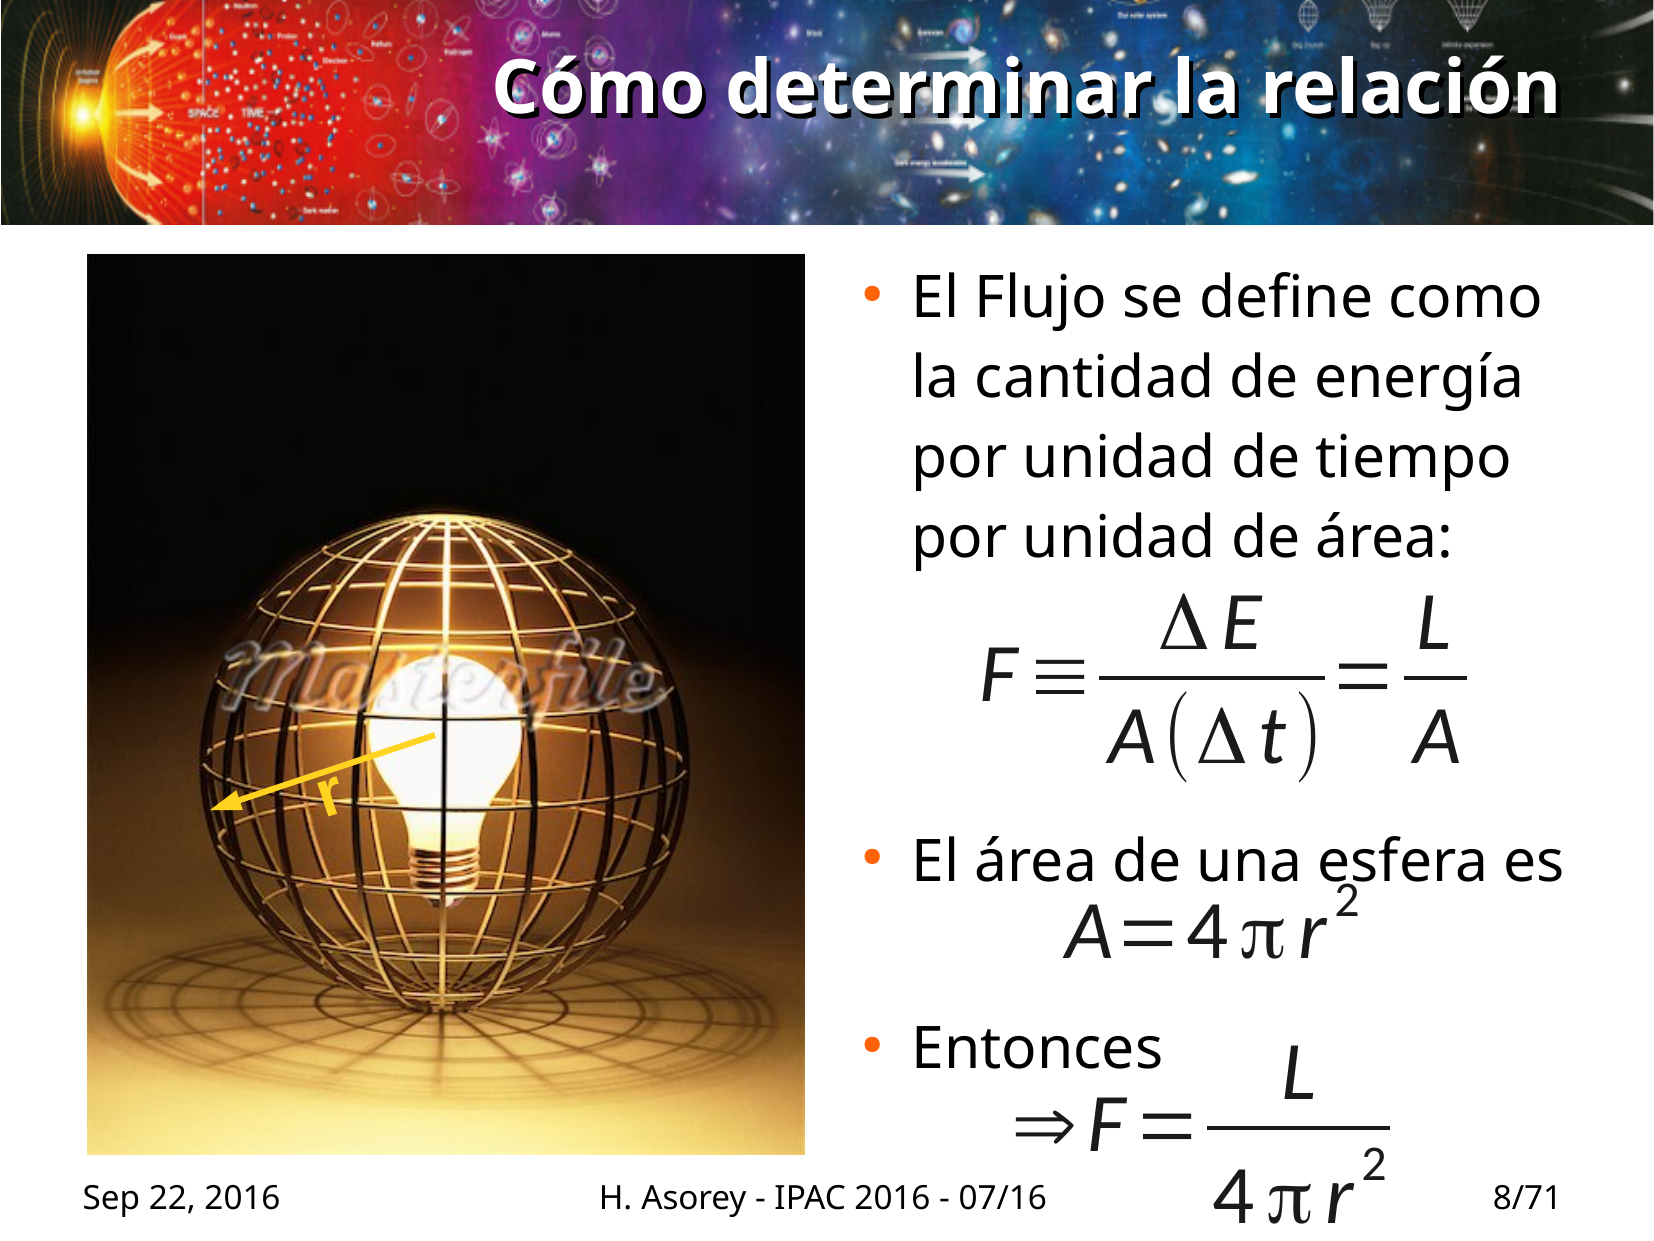

# Cómo determinar la relación
El Flujo se define como la cantidad de energía por unidad de tiempo por unidad de área:
El área de una esfera es
Entonces
r
Sep 22, 2016
H. Asorey - IPAC 2016 - 07/16
8